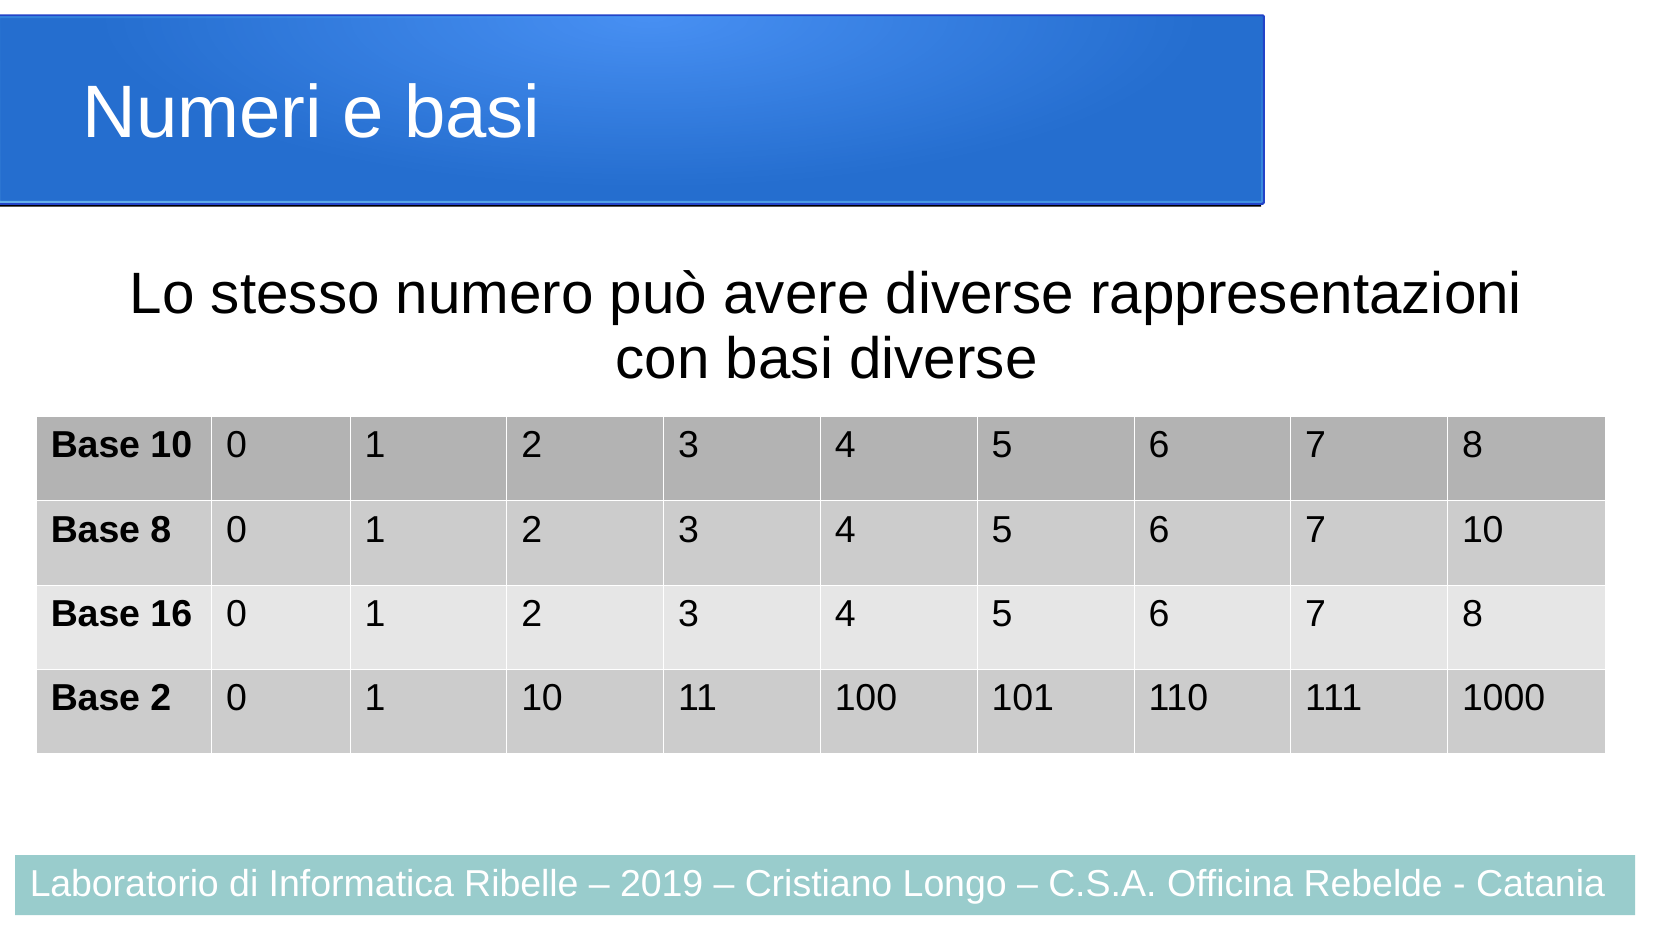

# Numeri e basi
Lo stesso numero può avere diverse rappresentazioni con basi diverse
| Base 10 | 0 | 1 | 2 | 3 | 4 | 5 | 6 | 7 | 8 |
| --- | --- | --- | --- | --- | --- | --- | --- | --- | --- |
| Base 8 | 0 | 1 | 2 | 3 | 4 | 5 | 6 | 7 | 10 |
| Base 16 | 0 | 1 | 2 | 3 | 4 | 5 | 6 | 7 | 8 |
| Base 2 | 0 | 1 | 10 | 11 | 100 | 101 | 110 | 111 | 1000 |
Laboratorio di Informatica Ribelle – 2019 – Cristiano Longo – C.S.A. Officina Rebelde - Catania